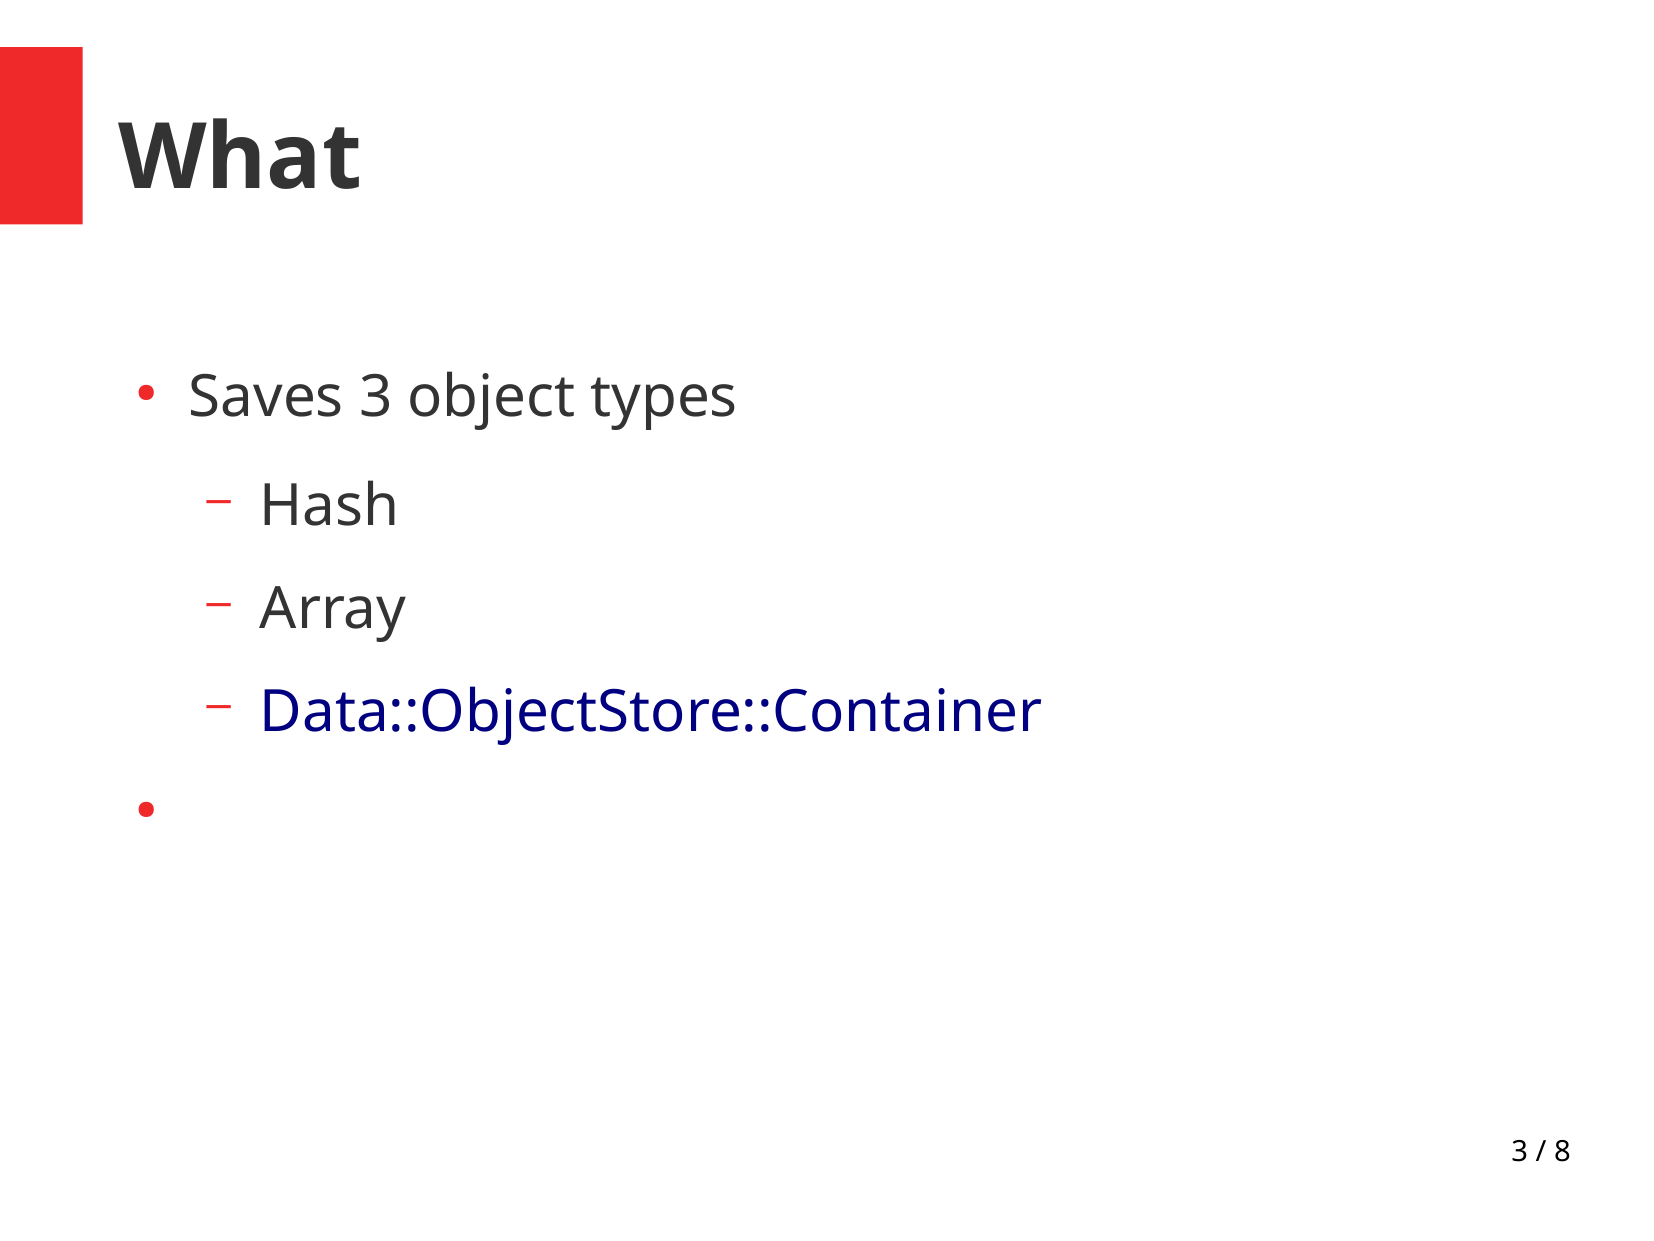

# What
Saves 3 object types
Hash
Array
Data::ObjectStore::Container
3